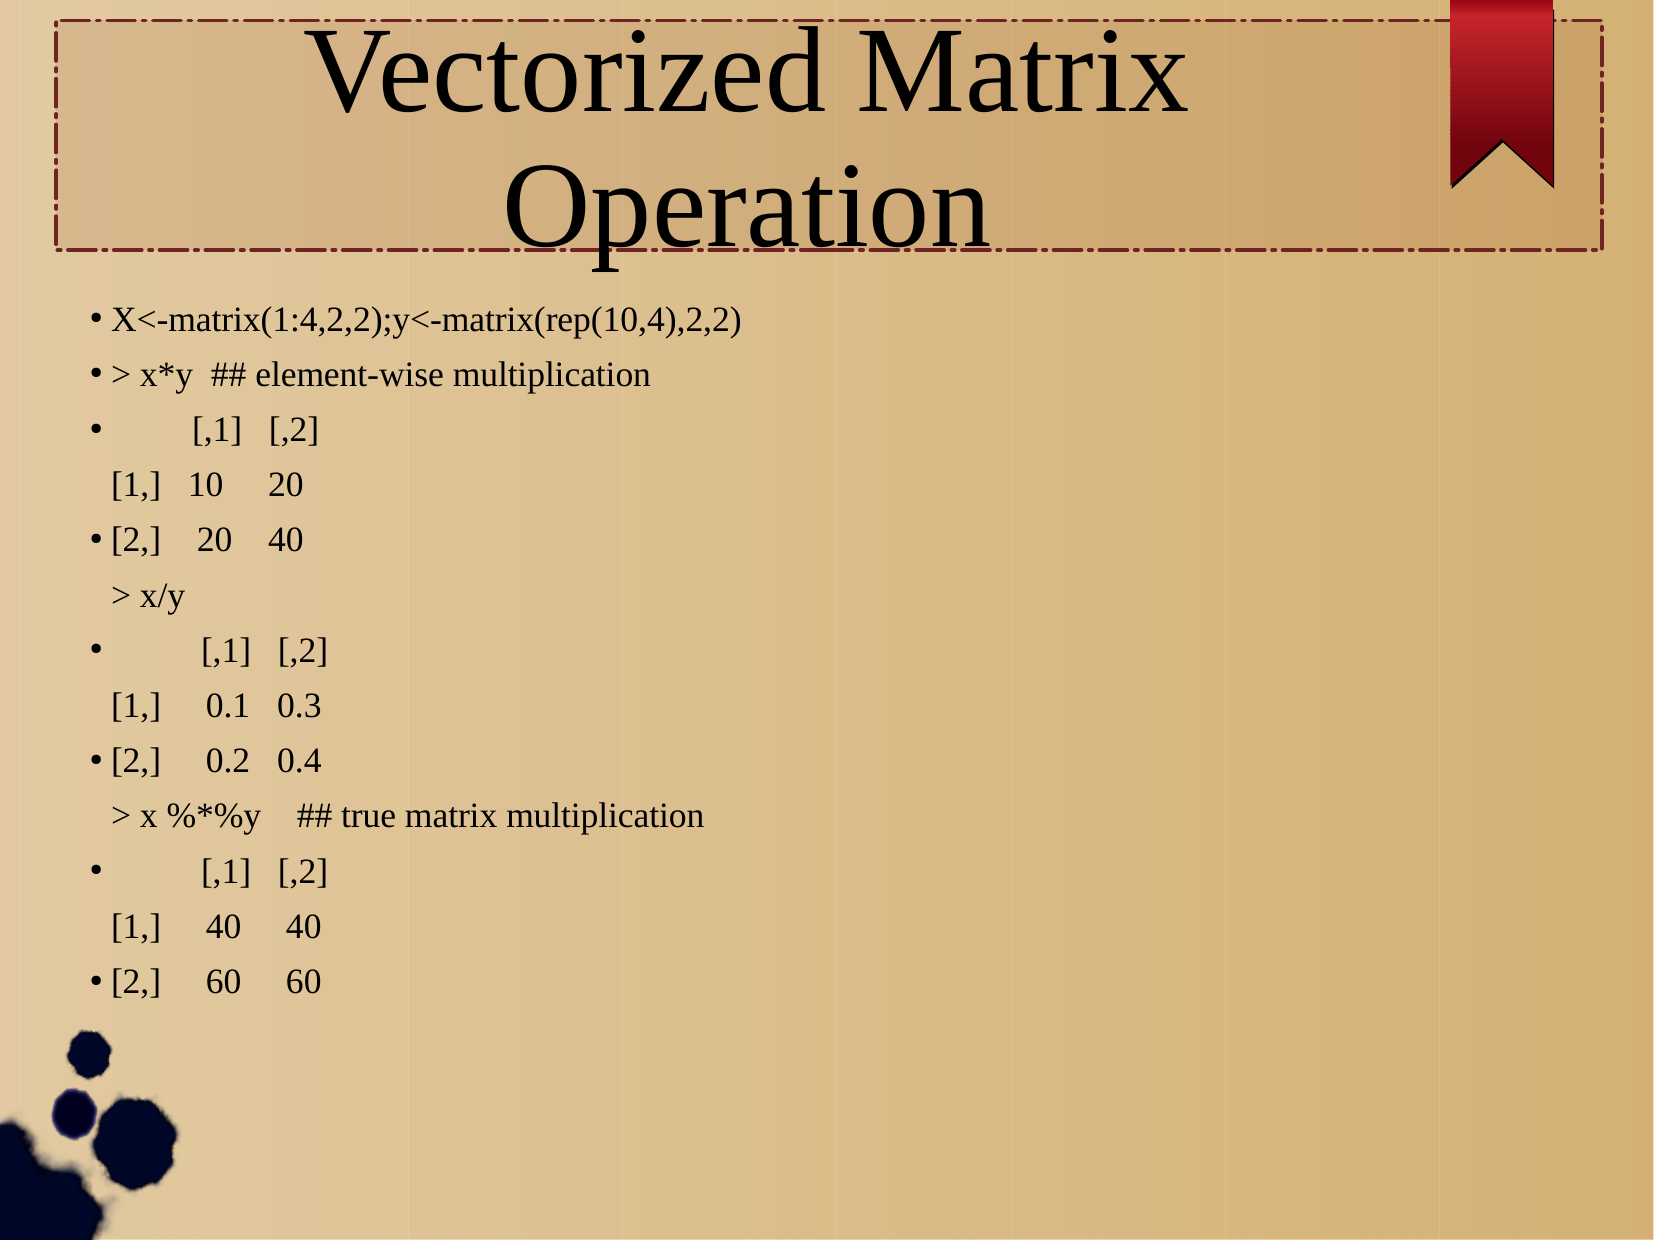

# Vectorized Matrix Operation
X<-matrix(1:4,2,2);y<-matrix(rep(10,4),2,2)
> x*y ## element-wise multiplication
 [,1] [,2]
[1,] 10 20
[2,] 20 40
> x/y
 [,1] [,2]
[1,] 0.1 0.3
[2,] 0.2 0.4
> x %*%y ## true matrix multiplication
 [,1] [,2]
[1,] 40 40
[2,] 60 60